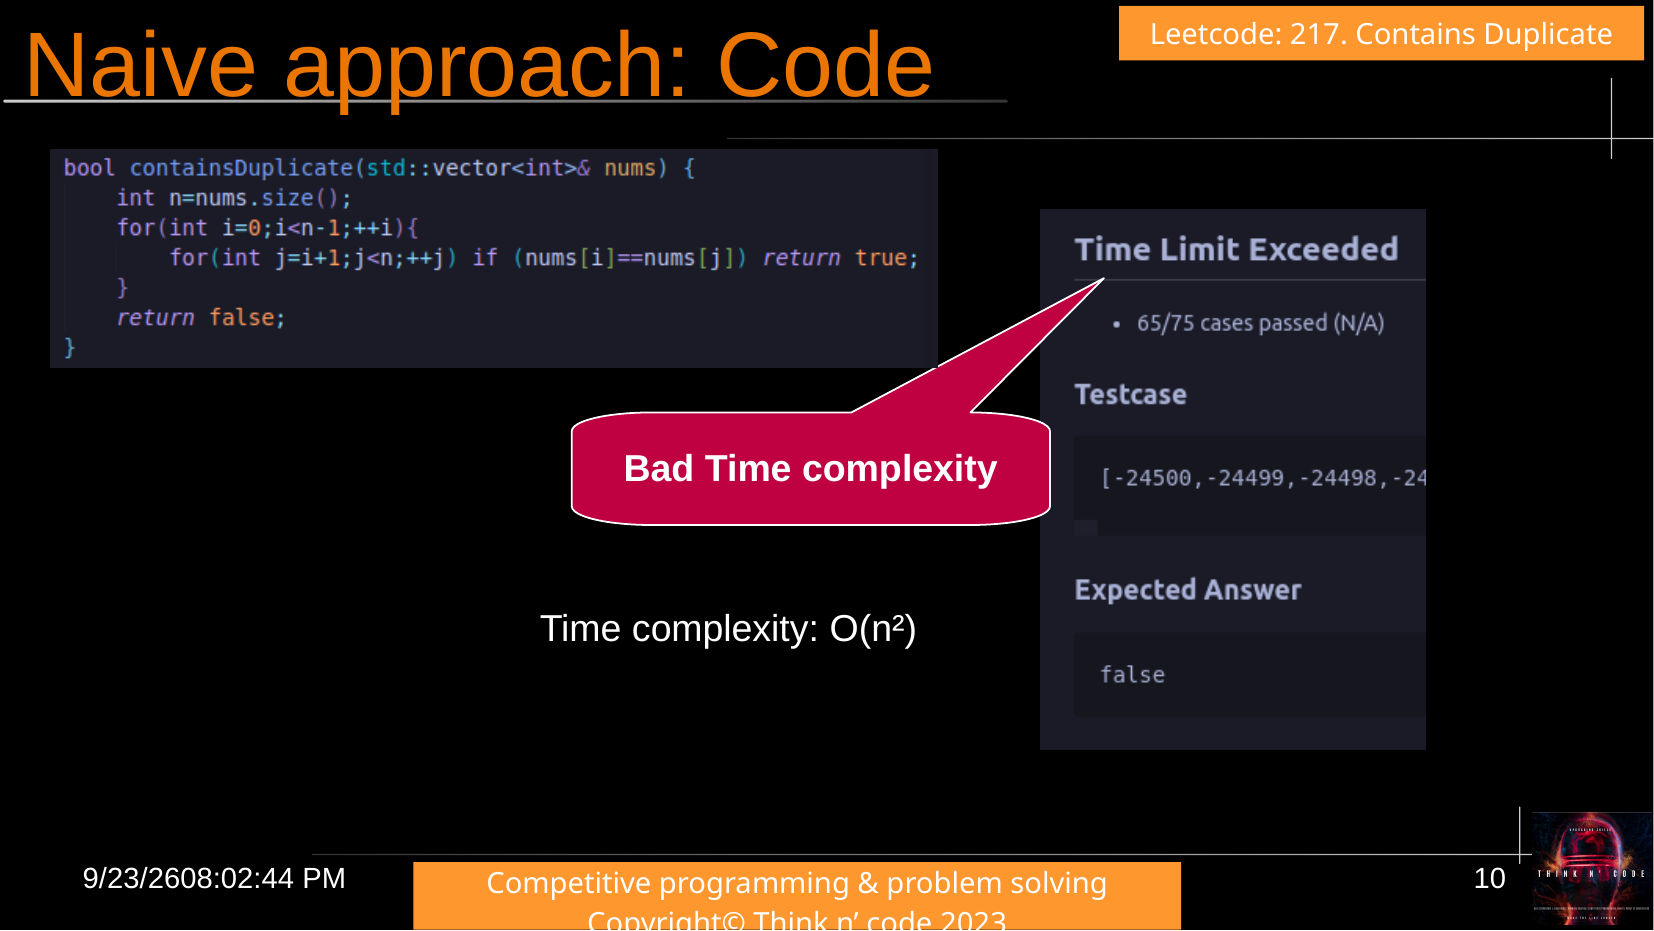

# Naive approach: Code
Bad Time complexity
Time complexity: O(n²)
10